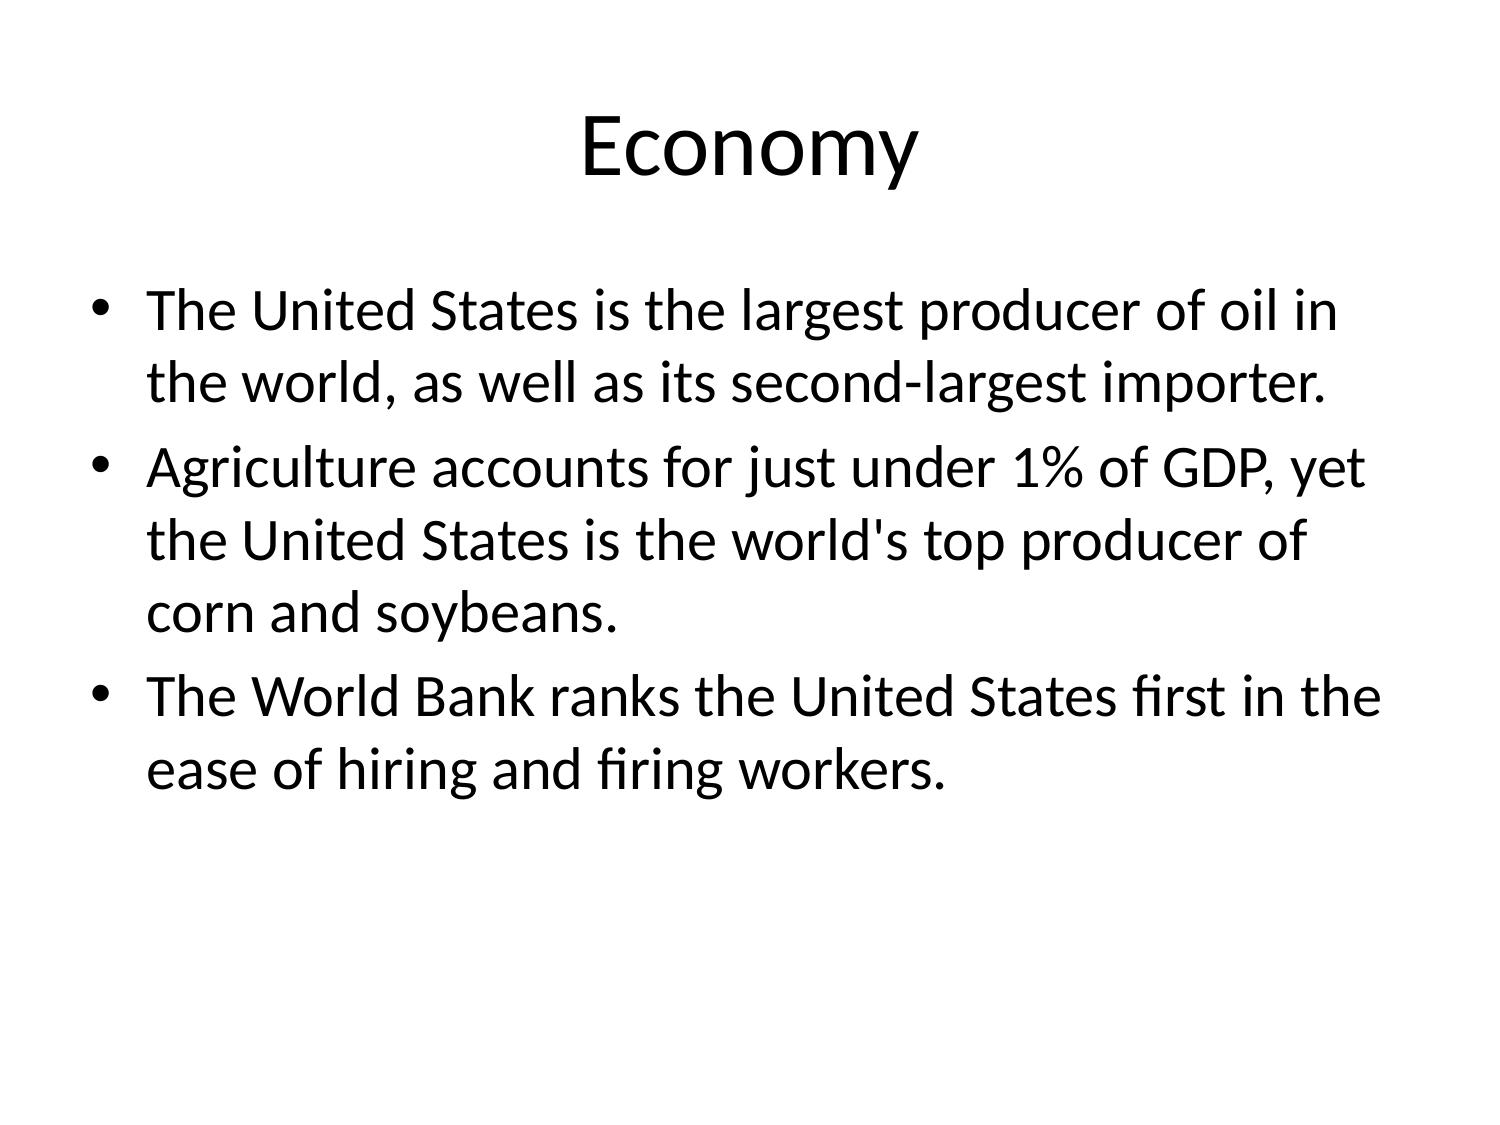

# Economy
The United States is the largest producer of oil in the world, as well as its second-largest importer.
Agriculture accounts for just under 1% of GDP, yet the United States is the world's top producer of corn and soybeans.
The World Bank ranks the United States first in the ease of hiring and firing workers.